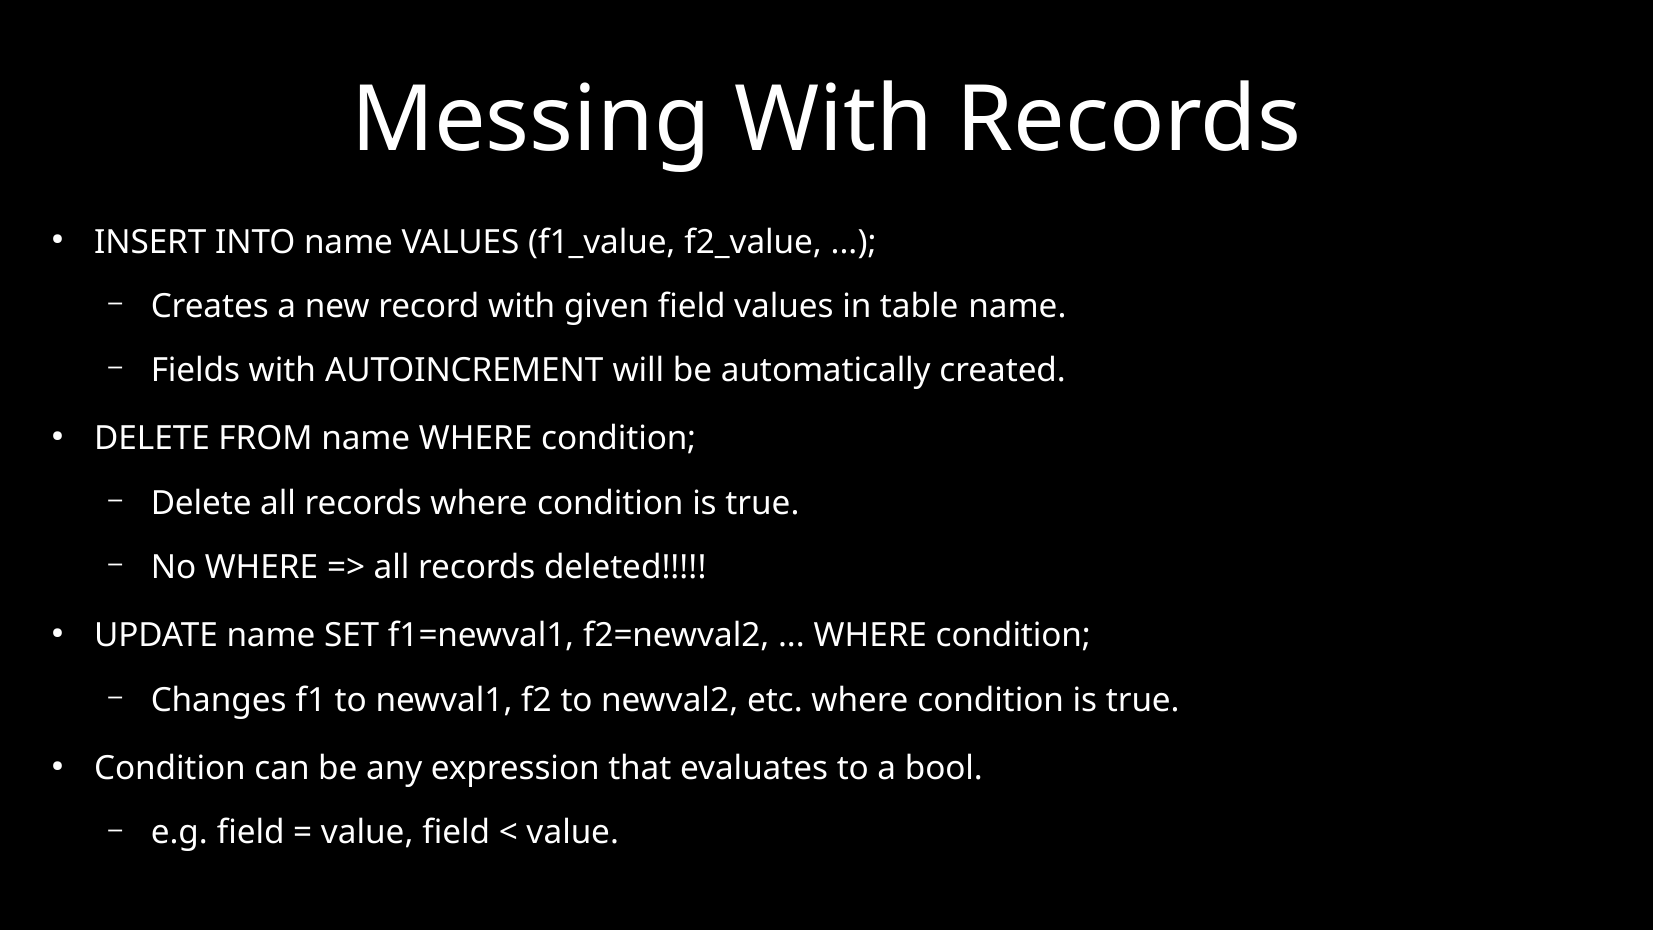

# Messing With Records
INSERT INTO name VALUES (f1_value, f2_value, ...);
Creates a new record with given field values in table name.
Fields with AUTOINCREMENT will be automatically created.
DELETE FROM name WHERE condition;
Delete all records where condition is true.
No WHERE => all records deleted!!!!!
UPDATE name SET f1=newval1, f2=newval2, ... WHERE condition;
Changes f1 to newval1, f2 to newval2, etc. where condition is true.
Condition can be any expression that evaluates to a bool.
e.g. field = value, field < value.